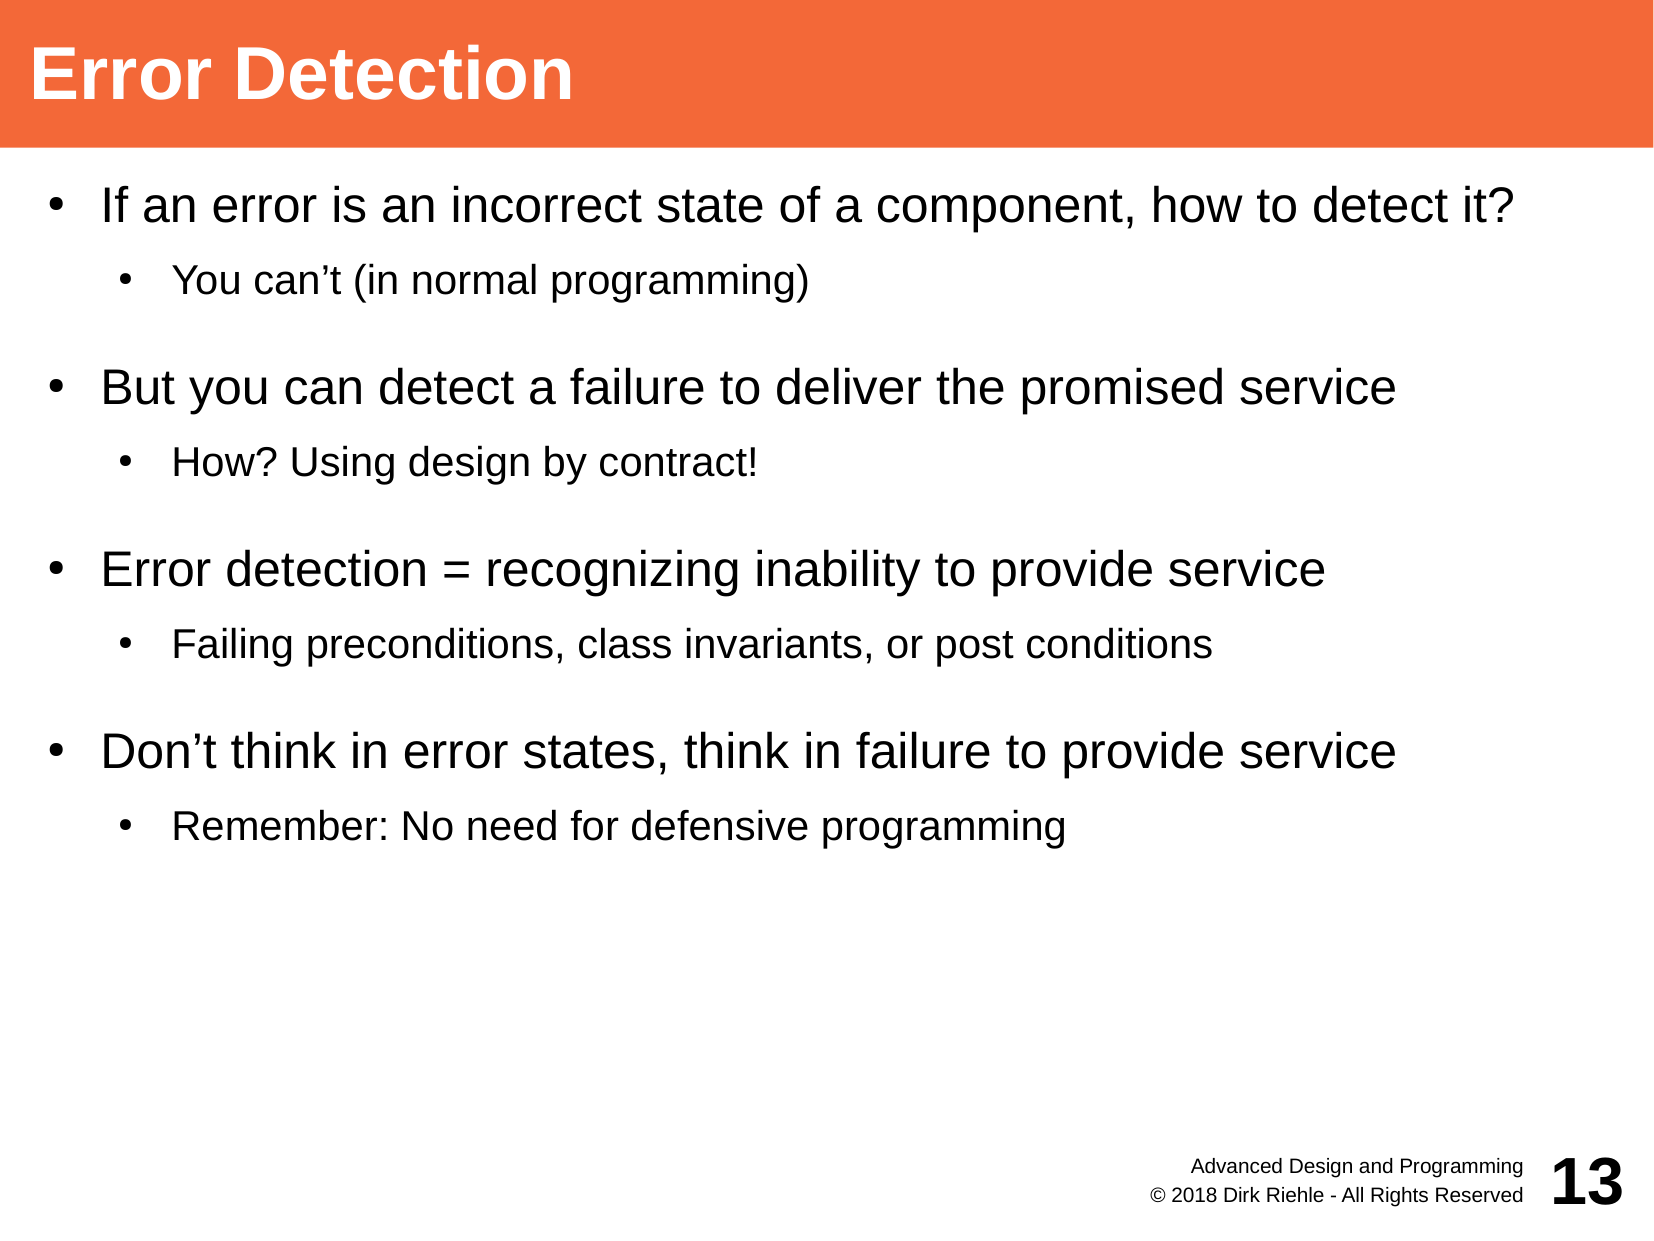

# Error Detection
If an error is an incorrect state of a component, how to detect it?
You can’t (in normal programming)
But you can detect a failure to deliver the promised service
How? Using design by contract!
Error detection = recognizing inability to provide service
Failing preconditions, class invariants, or post conditions
Don’t think in error states, think in failure to provide service
Remember: No need for defensive programming
Advanced Design and Programming
13
© 2018 Dirk Riehle - All Rights Reserved